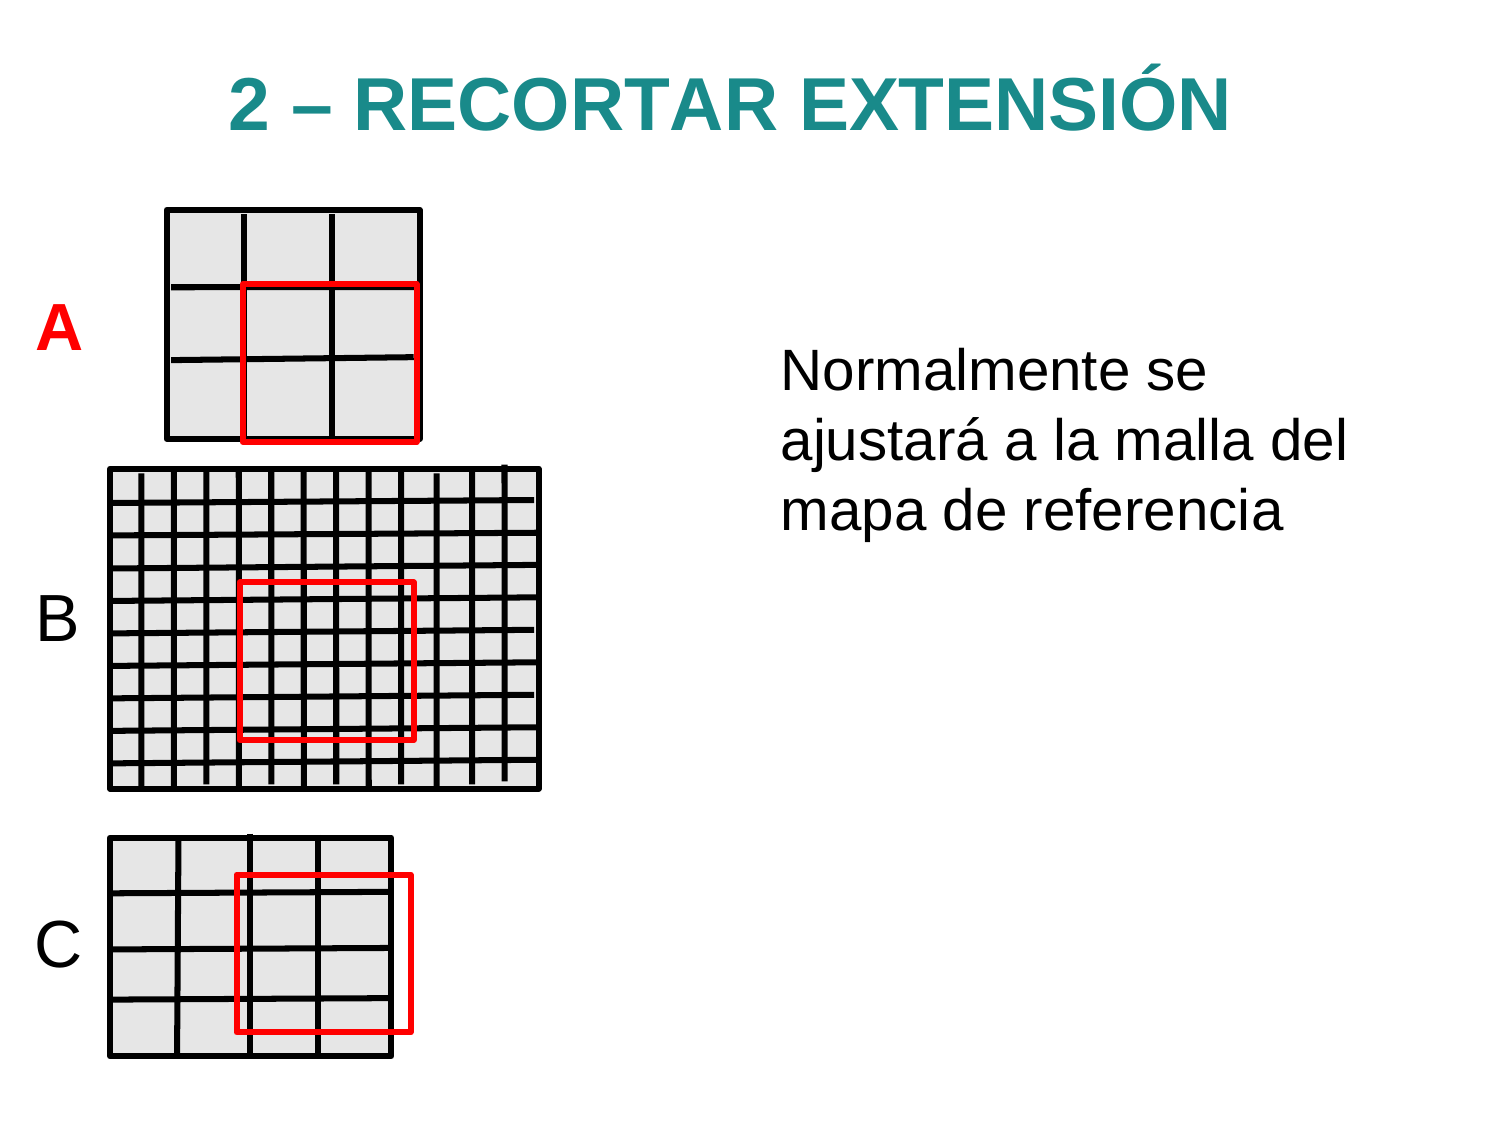

# 2 – RECORTAR EXTENSIÓN
A
Normalmente se ajustará a la malla del mapa de referencia
B
C